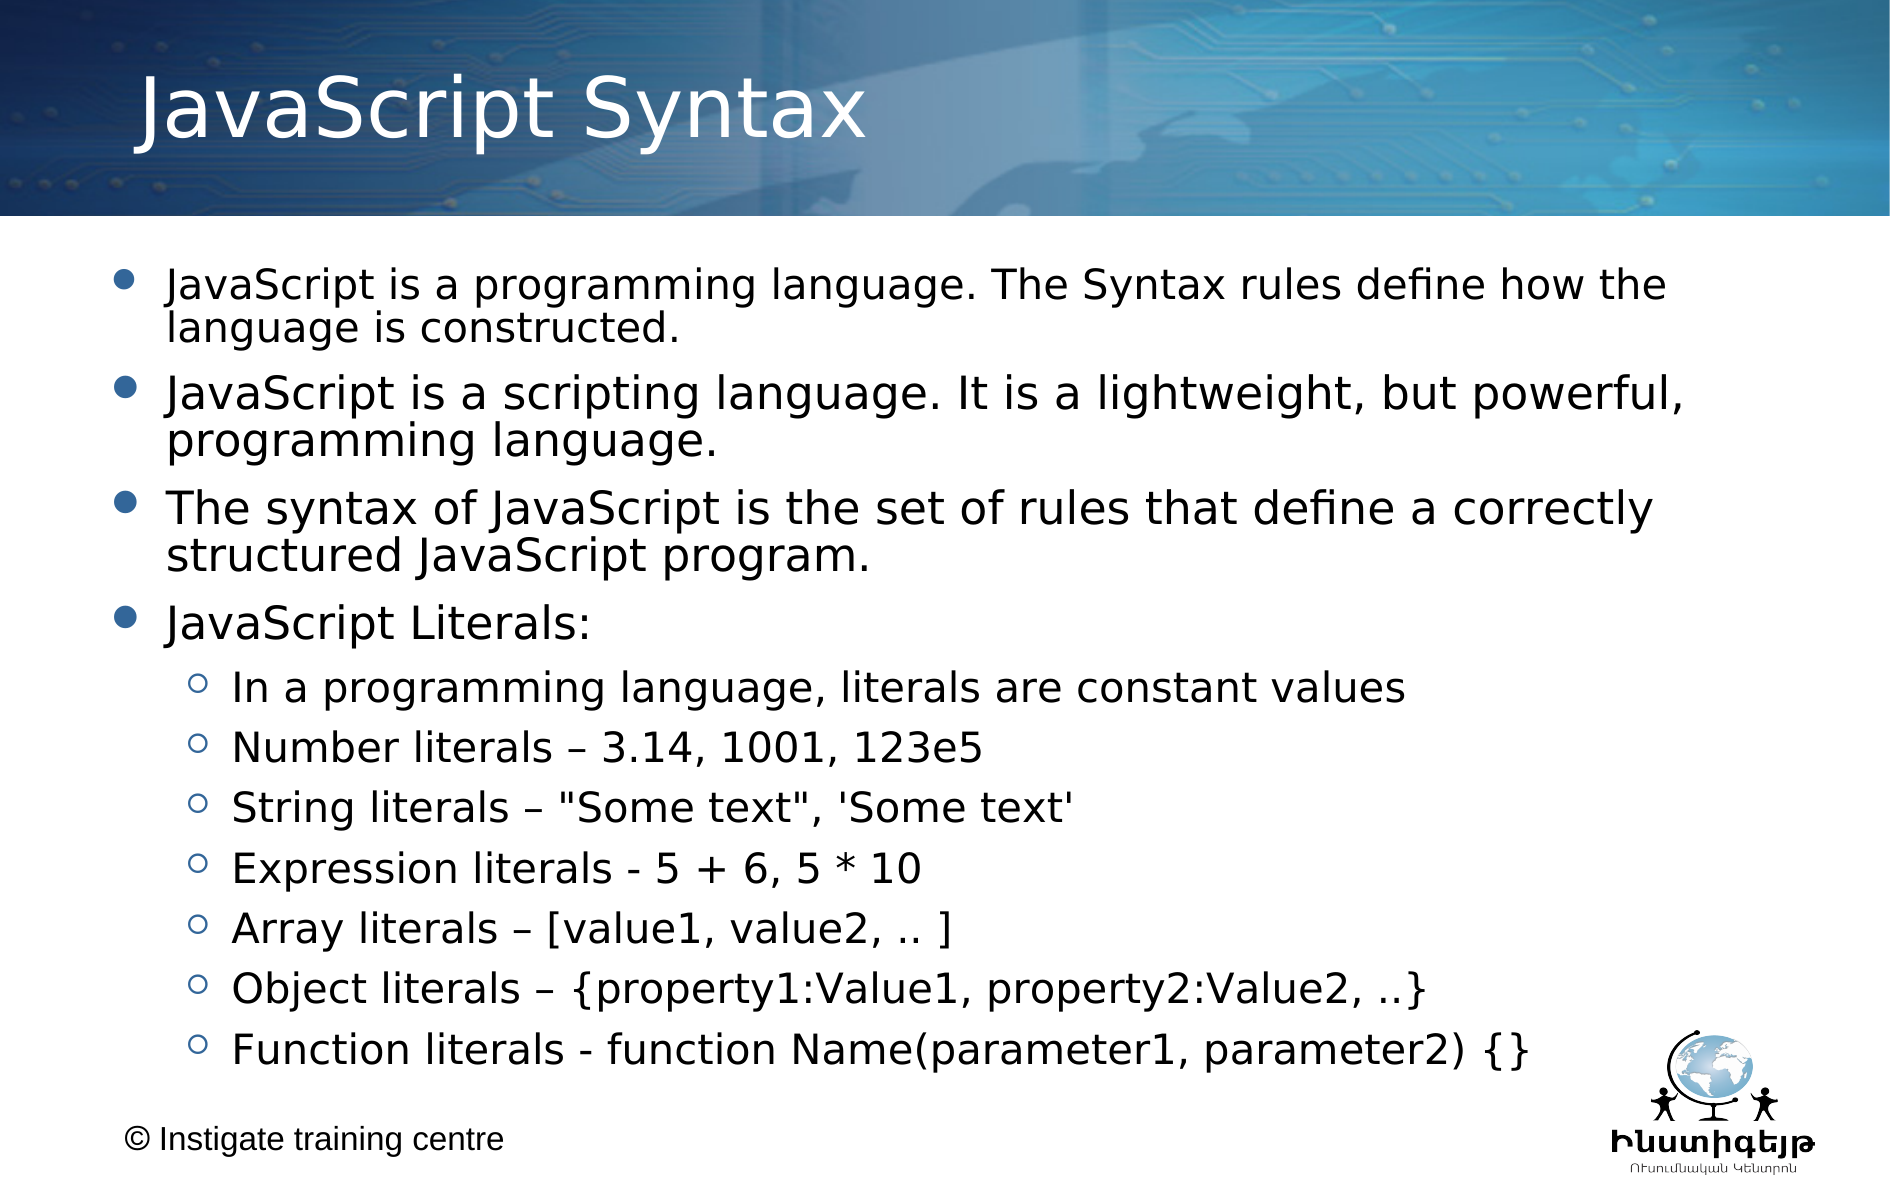

JavaScript Syntax
# JavaScript is a programming language. The Syntax rules define how the language is constructed.
JavaScript is a scripting language. It is a lightweight, but powerful, programming language.
The syntax of JavaScript is the set of rules that define a correctly structured JavaScript program.
JavaScript Literals:
In a programming language, literals are constant values
Number literals – 3.14, 1001, 123e5
String literals – "Some text", 'Some text'
Expression literals - 5 + 6, 5 * 10
Array literals – [value1, value2, .. ]
Object literals – {property1:Value1, property2:Value2, ..}
Function literals - function Name(parameter1, parameter2) {}